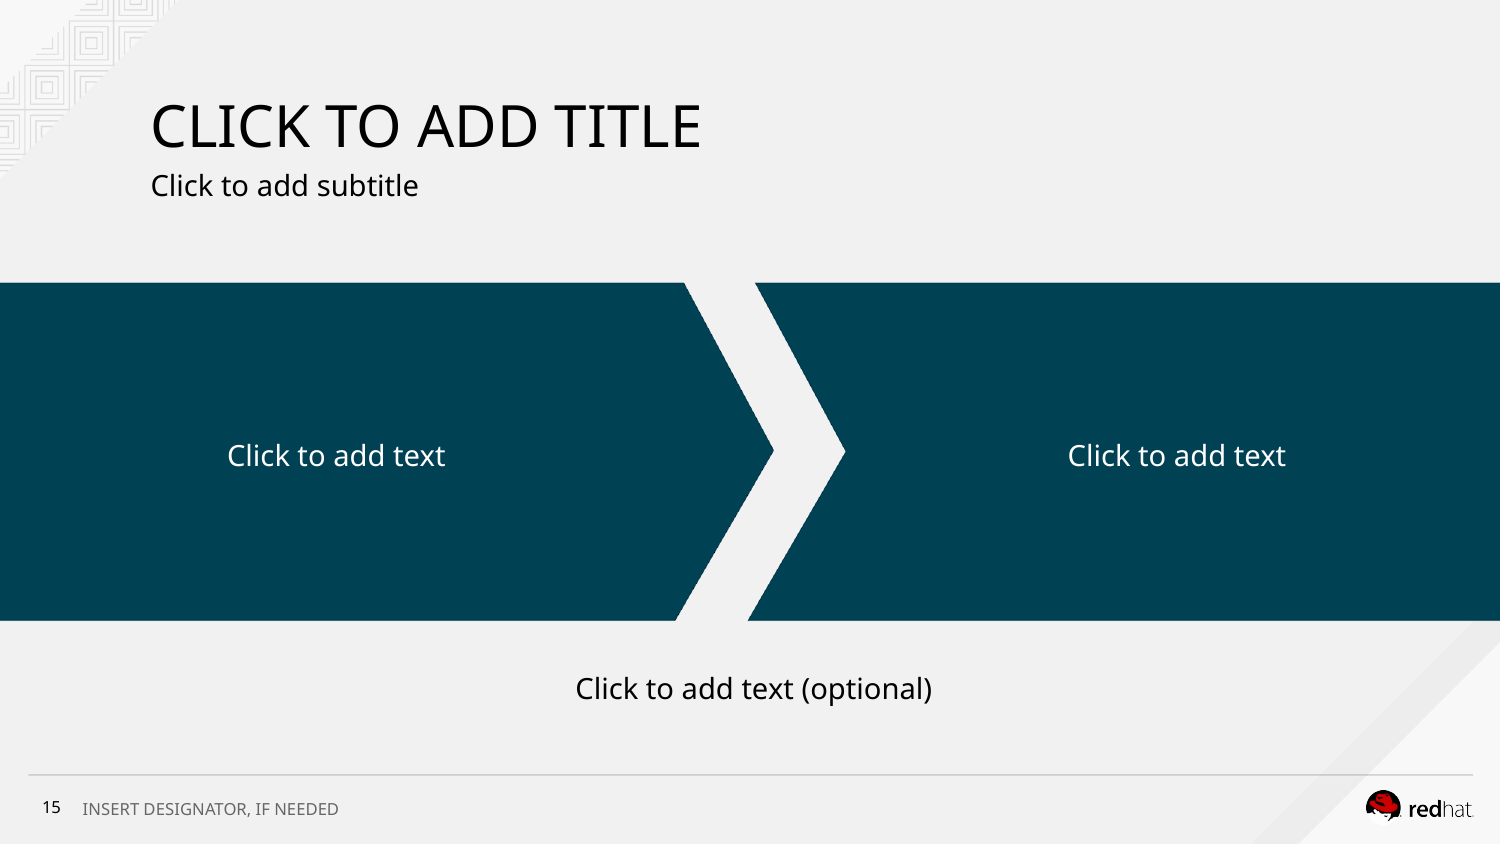

CLICK TO ADD TITLE
Click to add subtitle
Click to add text
Click to add text
# Click to add text (optional)